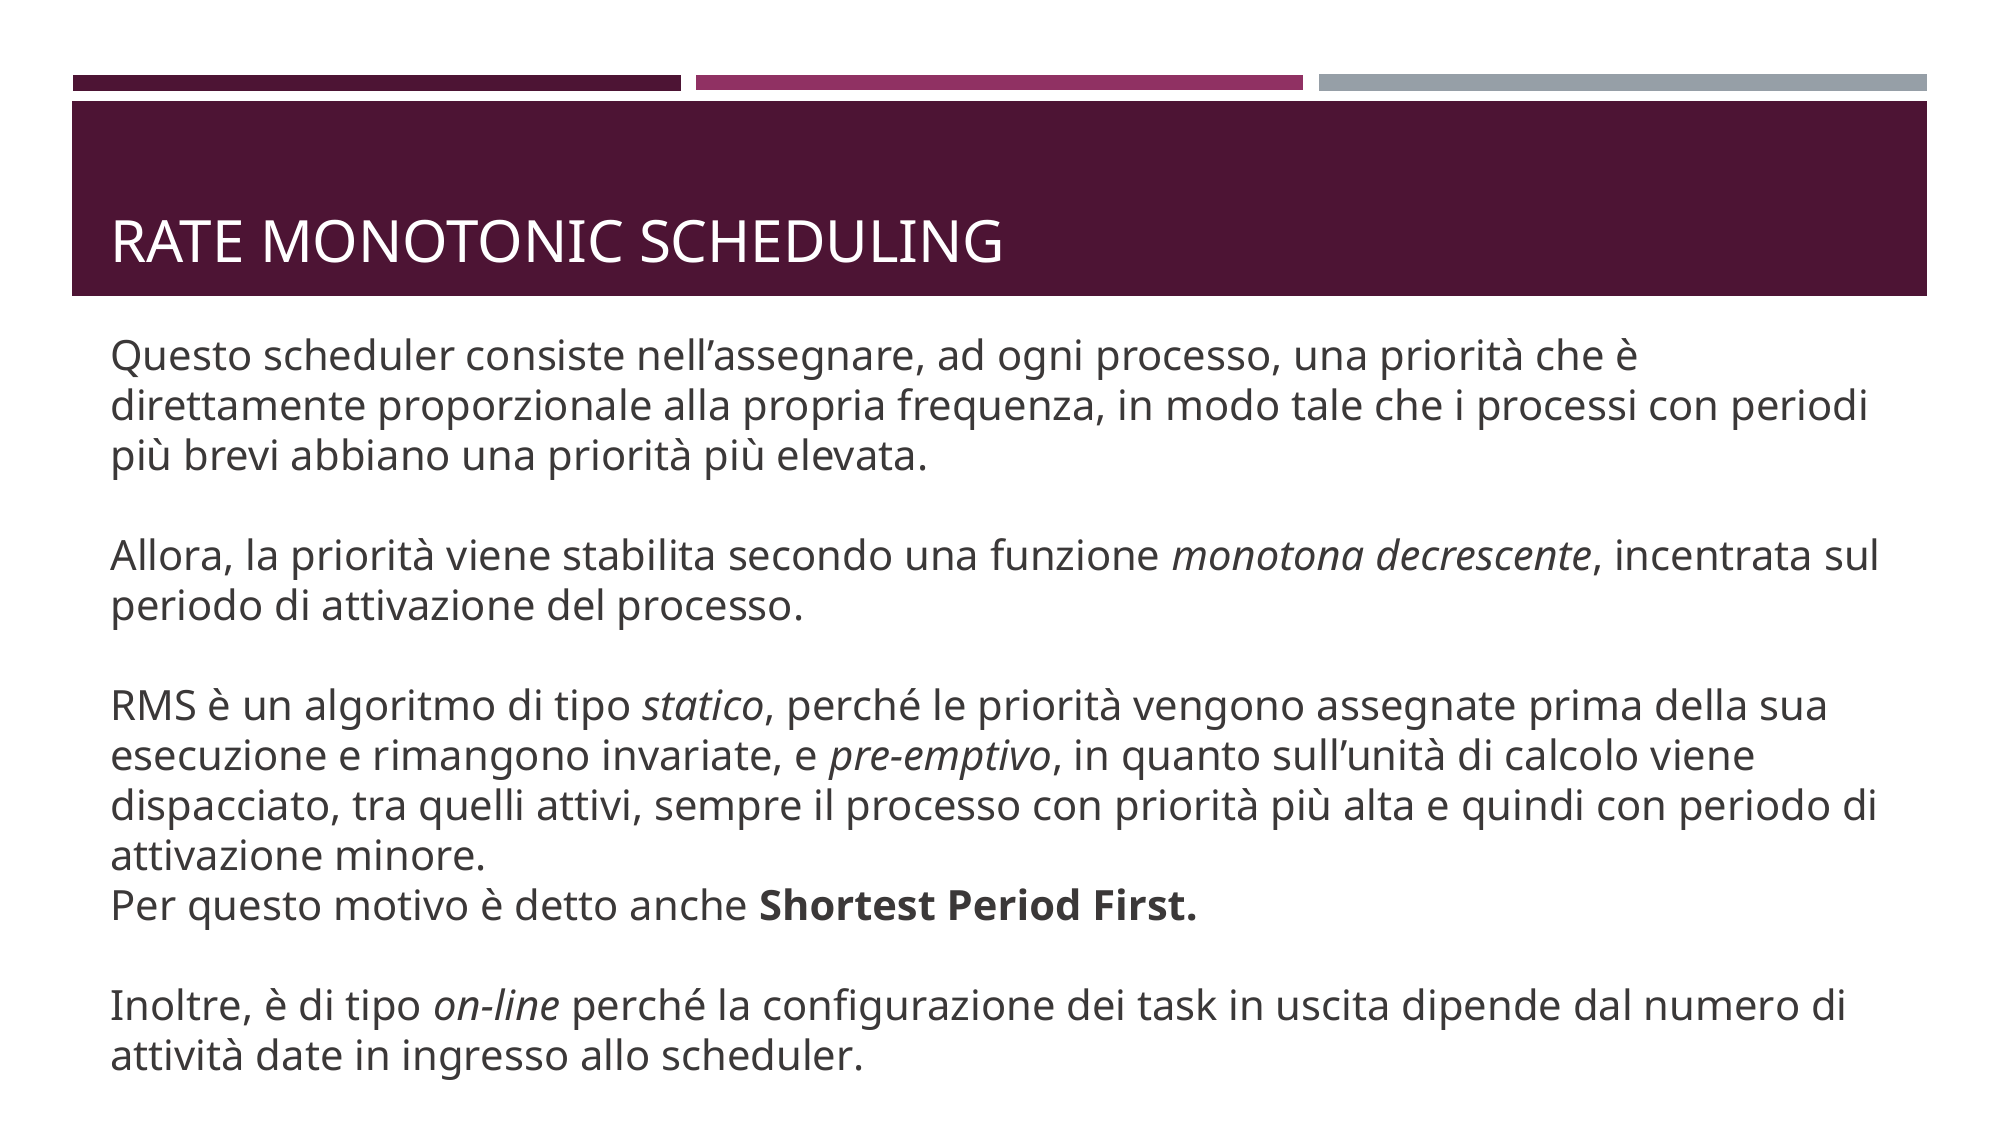

# Rate monotonic scheduling
Questo scheduler consiste nell’assegnare, ad ogni processo, una priorità che è direttamente proporzionale alla propria frequenza, in modo tale che i processi con periodi più brevi abbiano una priorità più elevata.
Allora, la priorità viene stabilita secondo una funzione monotona decrescente, incentrata sul periodo di attivazione del processo.
RMS è un algoritmo di tipo statico, perché le priorità vengono assegnate prima della sua esecuzione e rimangono invariate, e pre-emptivo, in quanto sull’unità di calcolo viene dispacciato, tra quelli attivi, sempre il processo con priorità più alta e quindi con periodo di attivazione minore.
Per questo motivo è detto anche Shortest Period First.
Inoltre, è di tipo on-line perché la configurazione dei task in uscita dipende dal numero di attività date in ingresso allo scheduler.